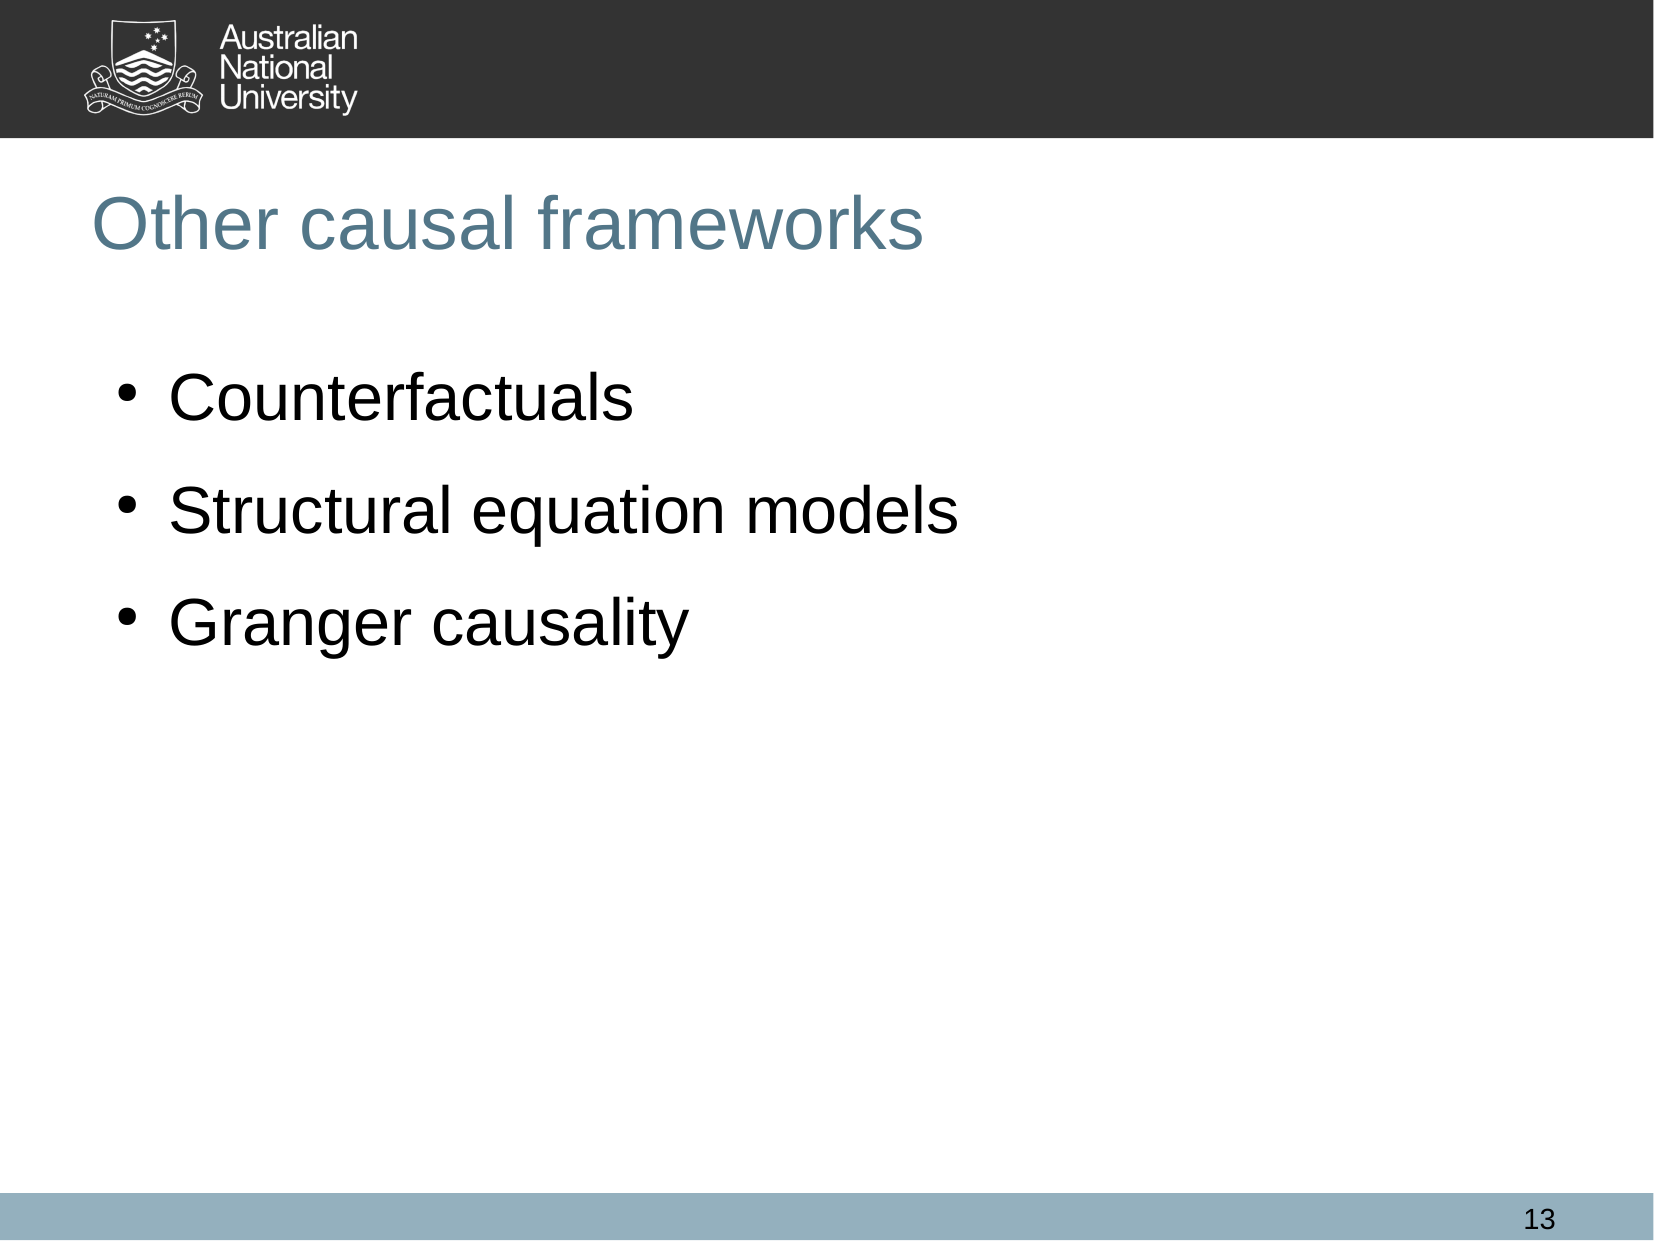

Other causal frameworks
#
Counterfactuals
Structural equation models
Granger causality